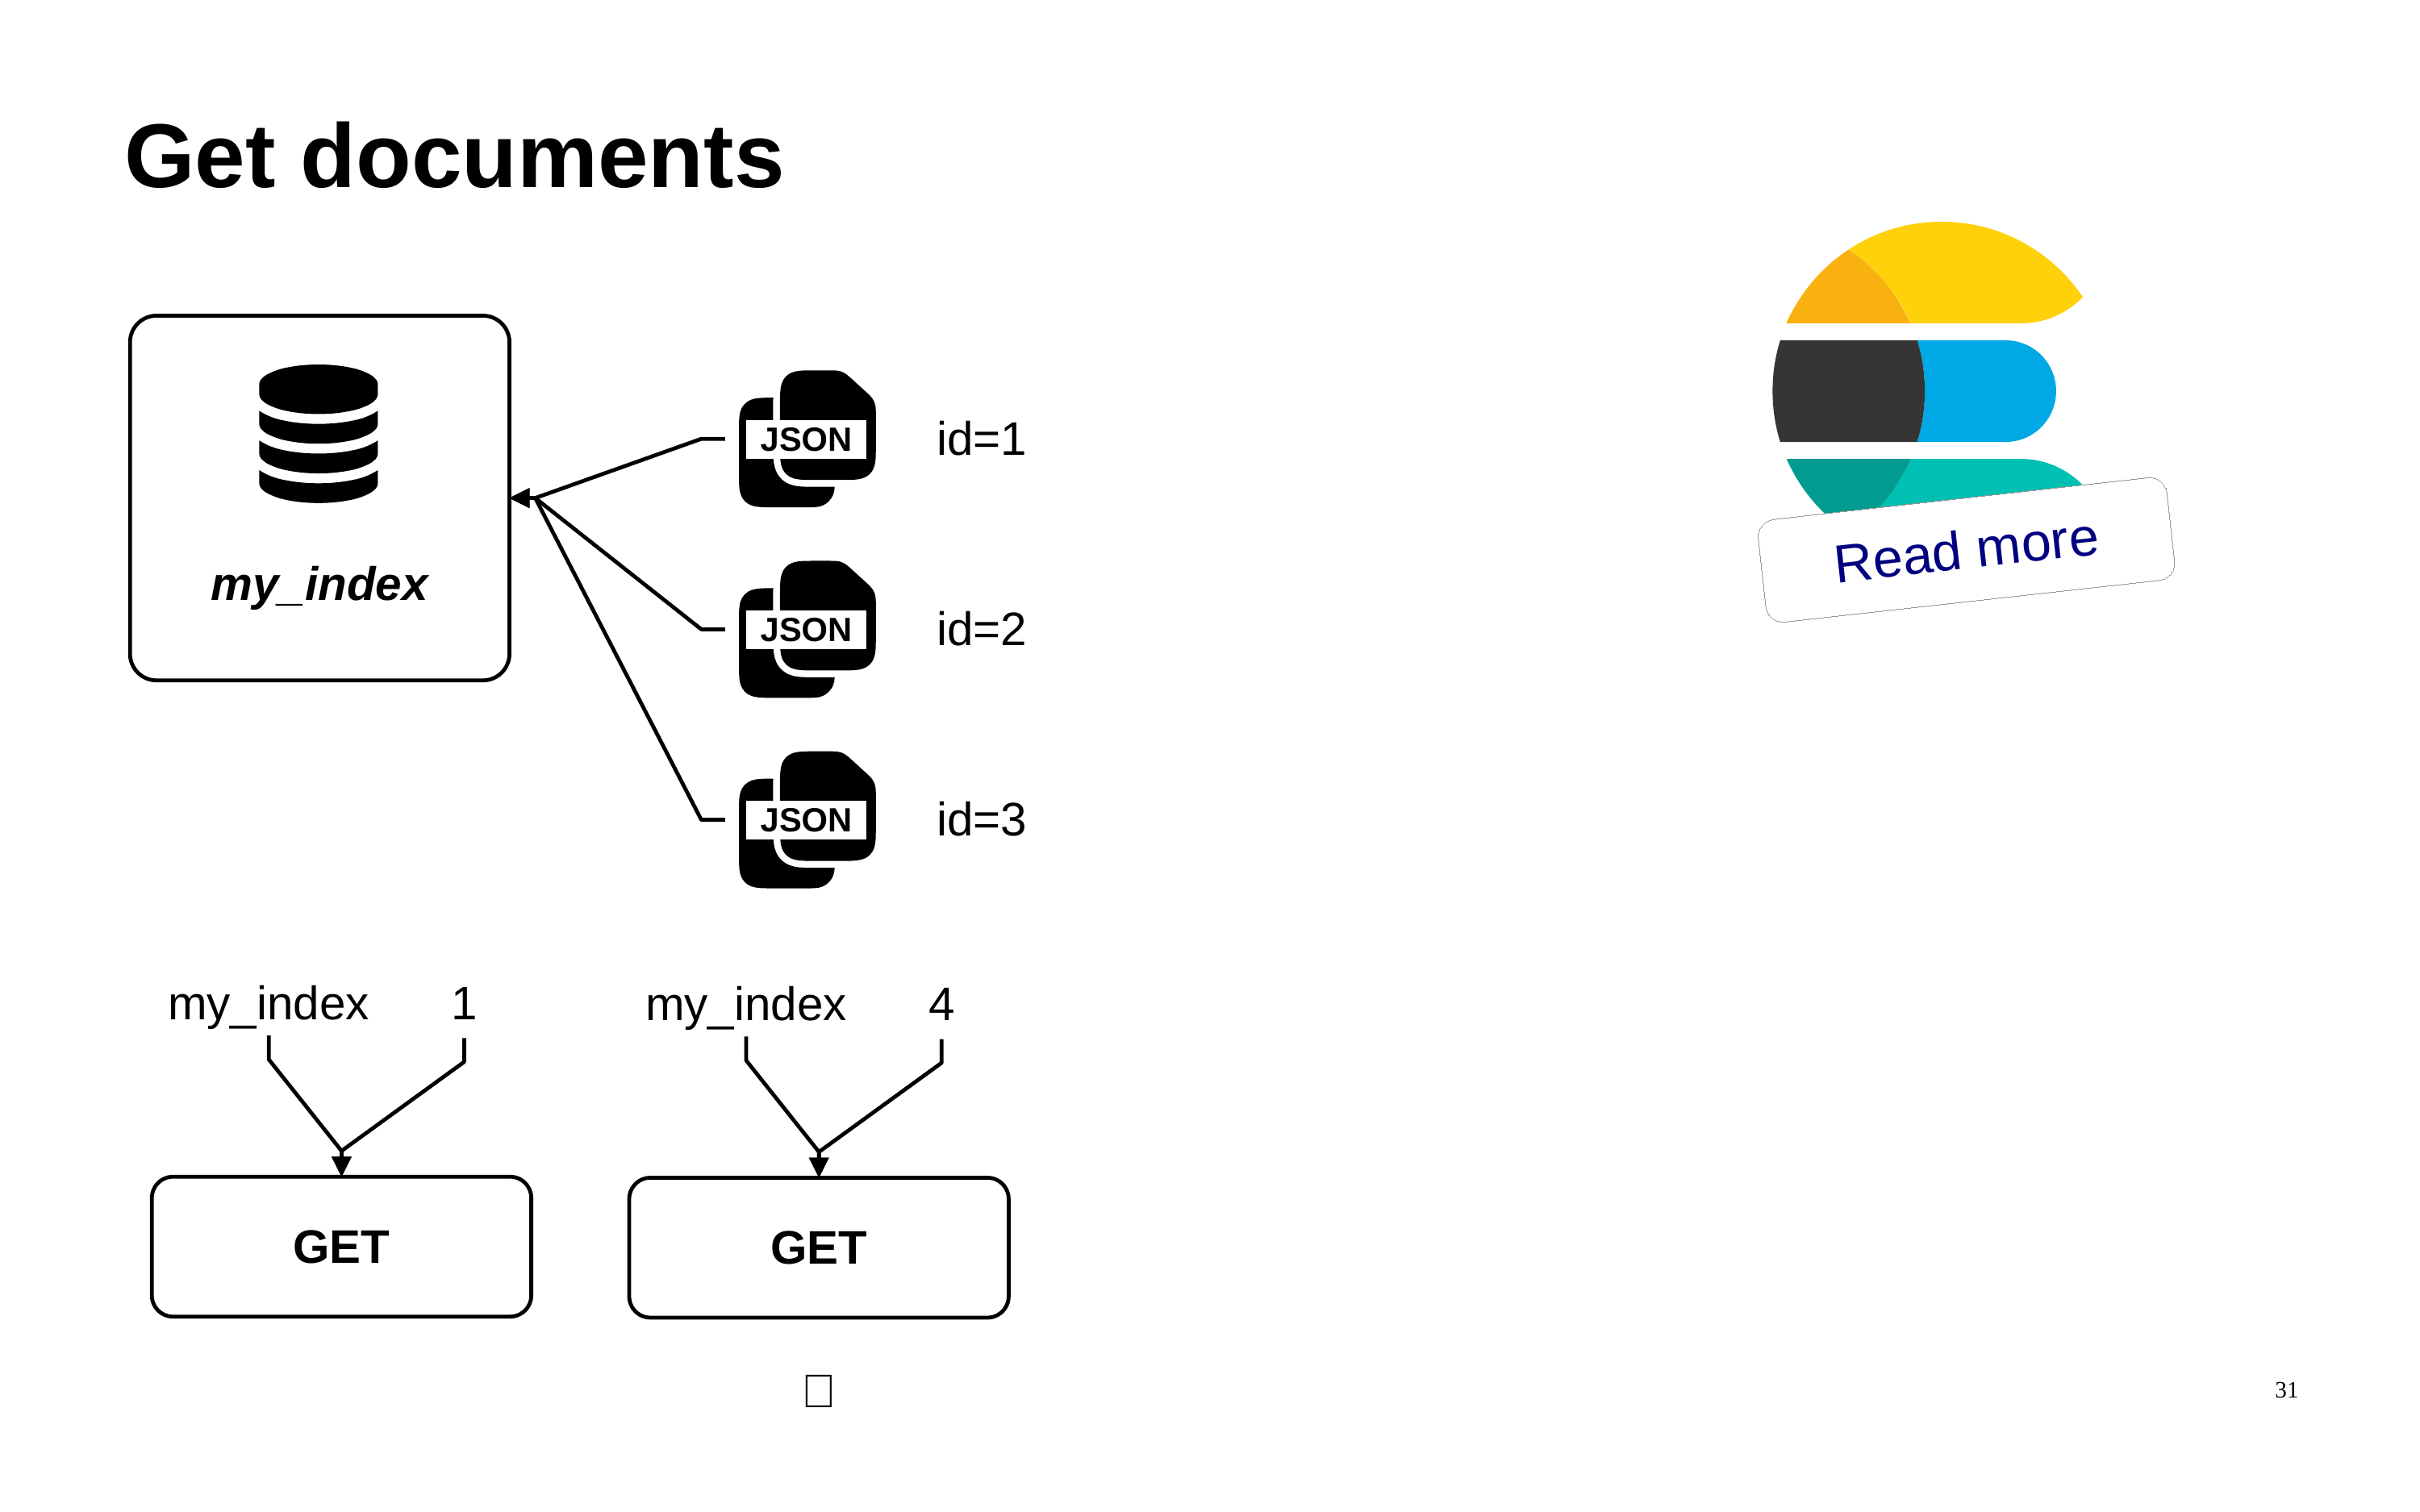

Get documents
id=1
JSON
Read more
my_index
id=2
JSON
id=3
JSON
1
4
my_index
my_index
GET
GET
❌
31